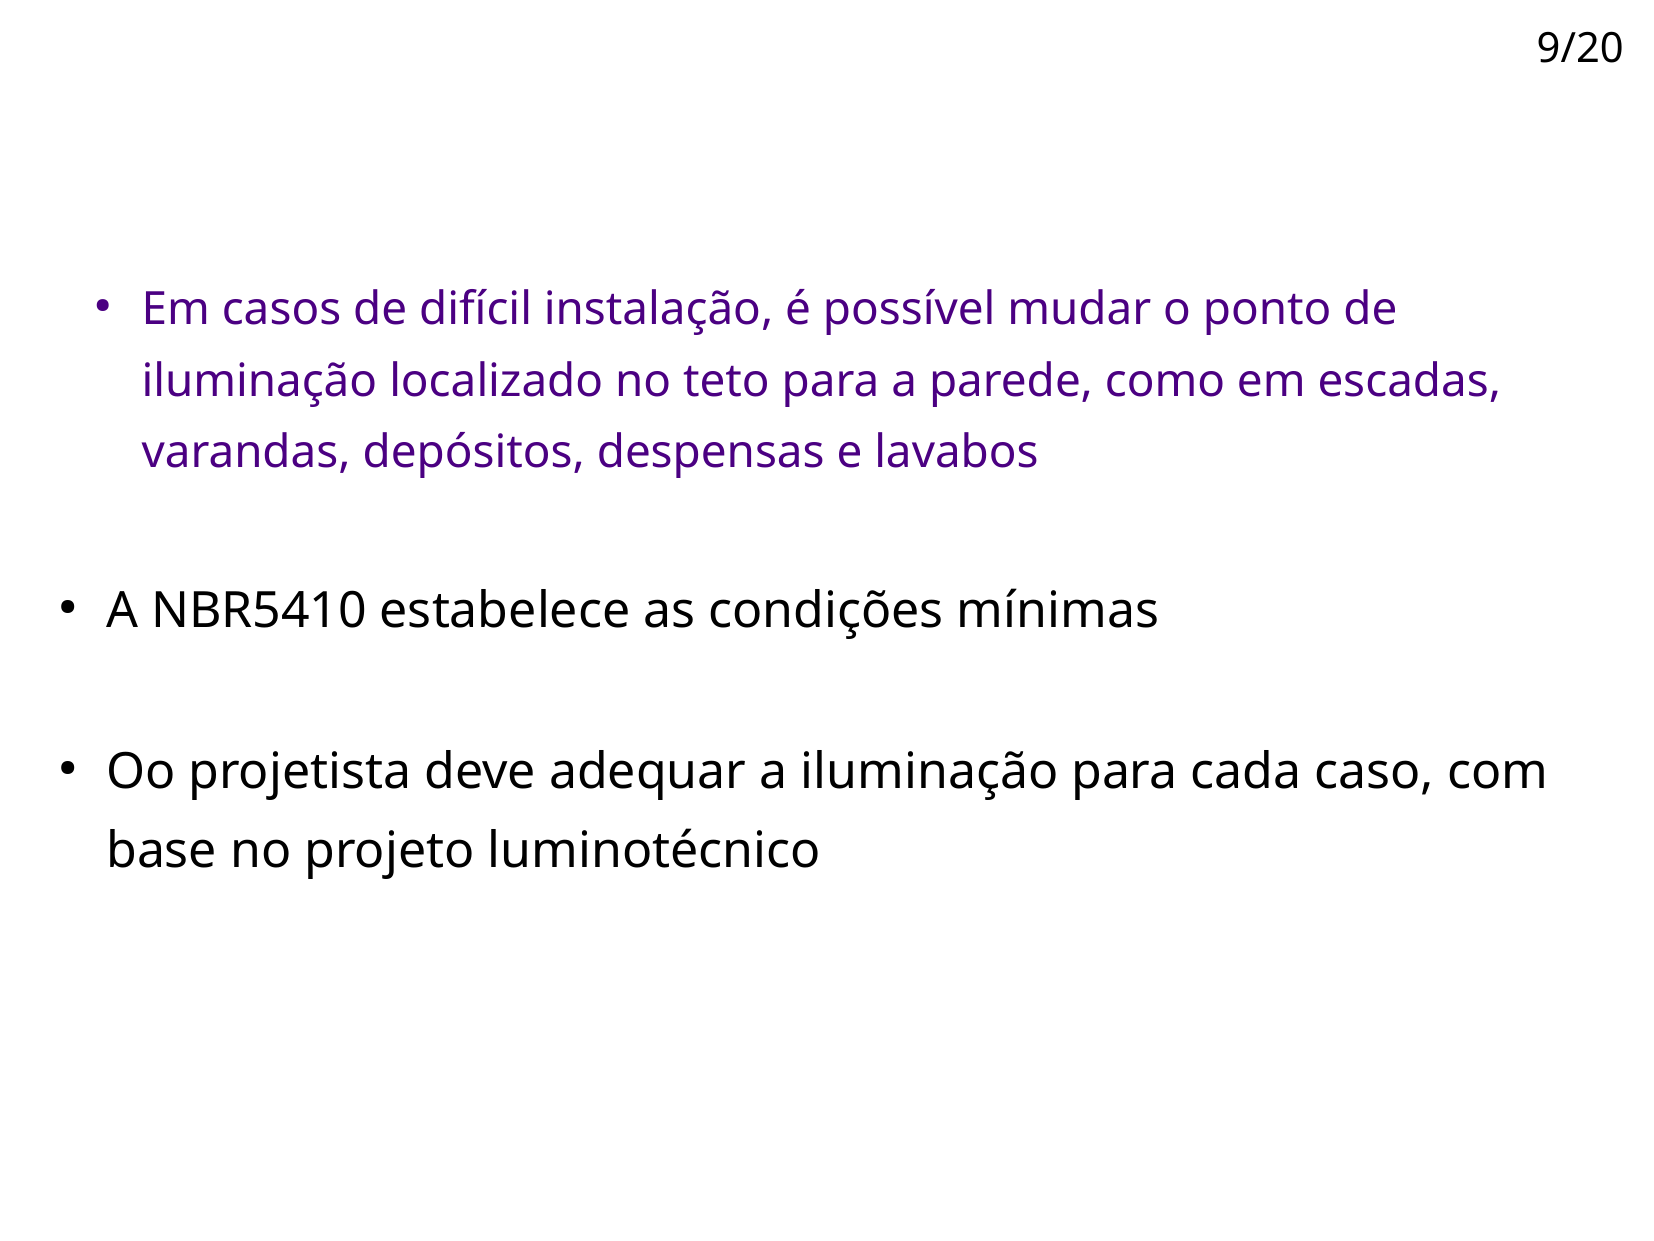

9
#
Em casos de difícil instalação, é possível mudar o ponto de iluminação localizado no teto para a parede, como em escadas, varandas, depósitos, despensas e lavabos
A NBR5410 estabelece as condições mínimas
Oo projetista deve adequar a iluminação para cada caso, com base no projeto luminotécnico